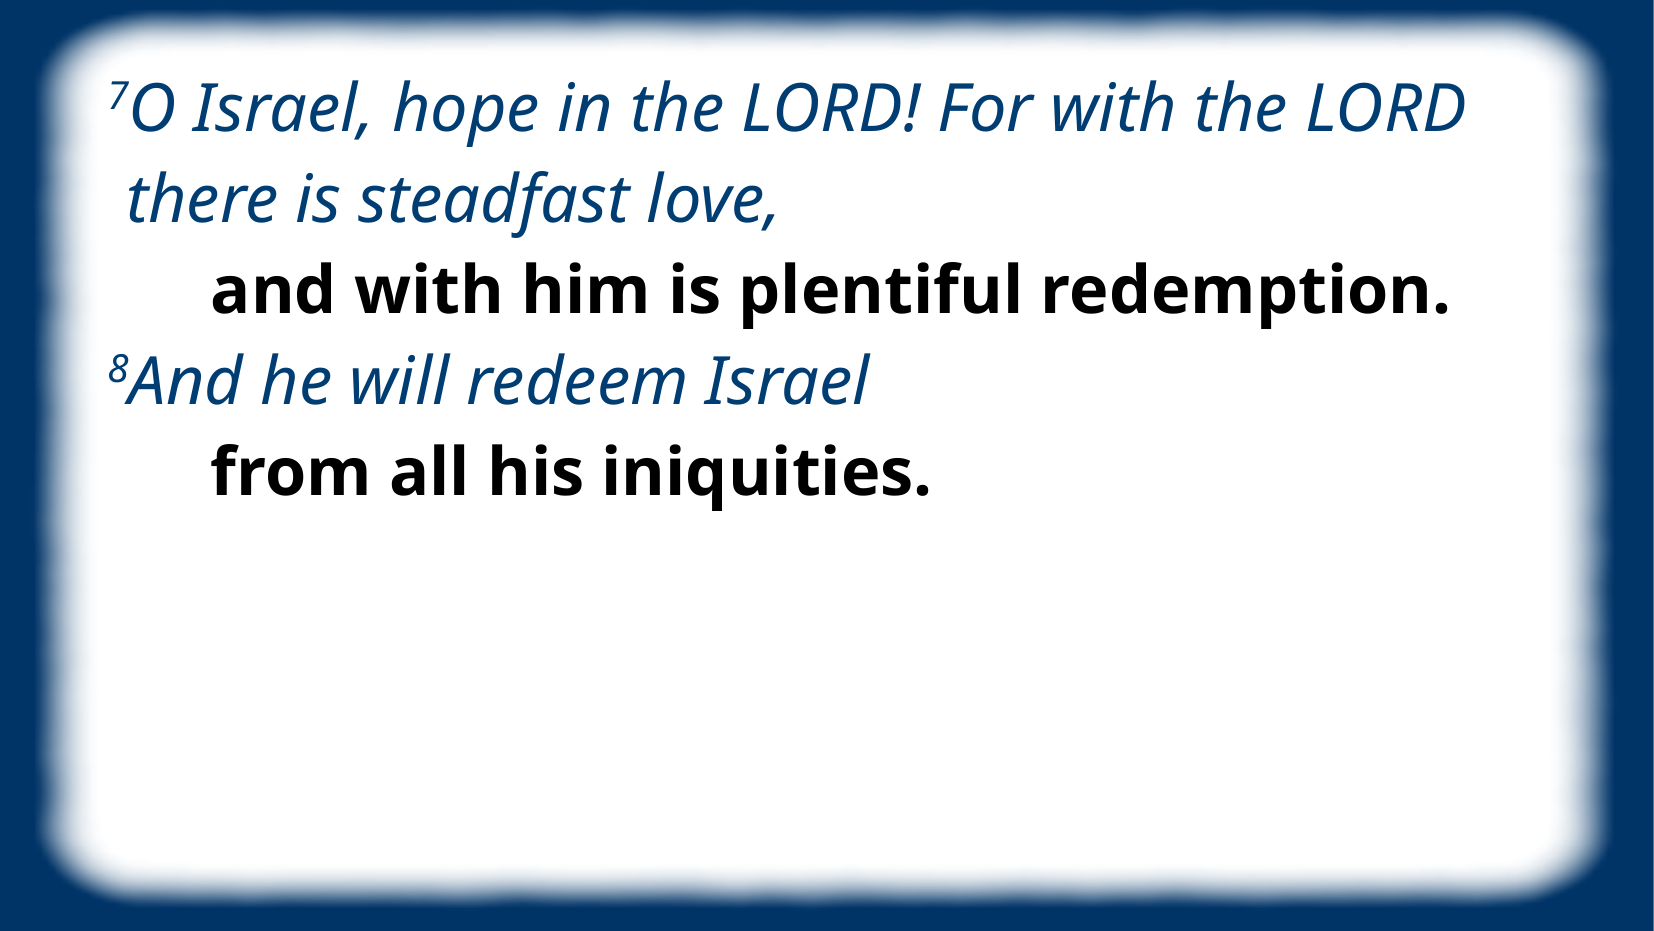

7O Israel, hope in the LORD! For with the LORD there is steadfast love,
 and with him is plentiful redemption.
8And he will redeem Israel
 from all his iniquities.